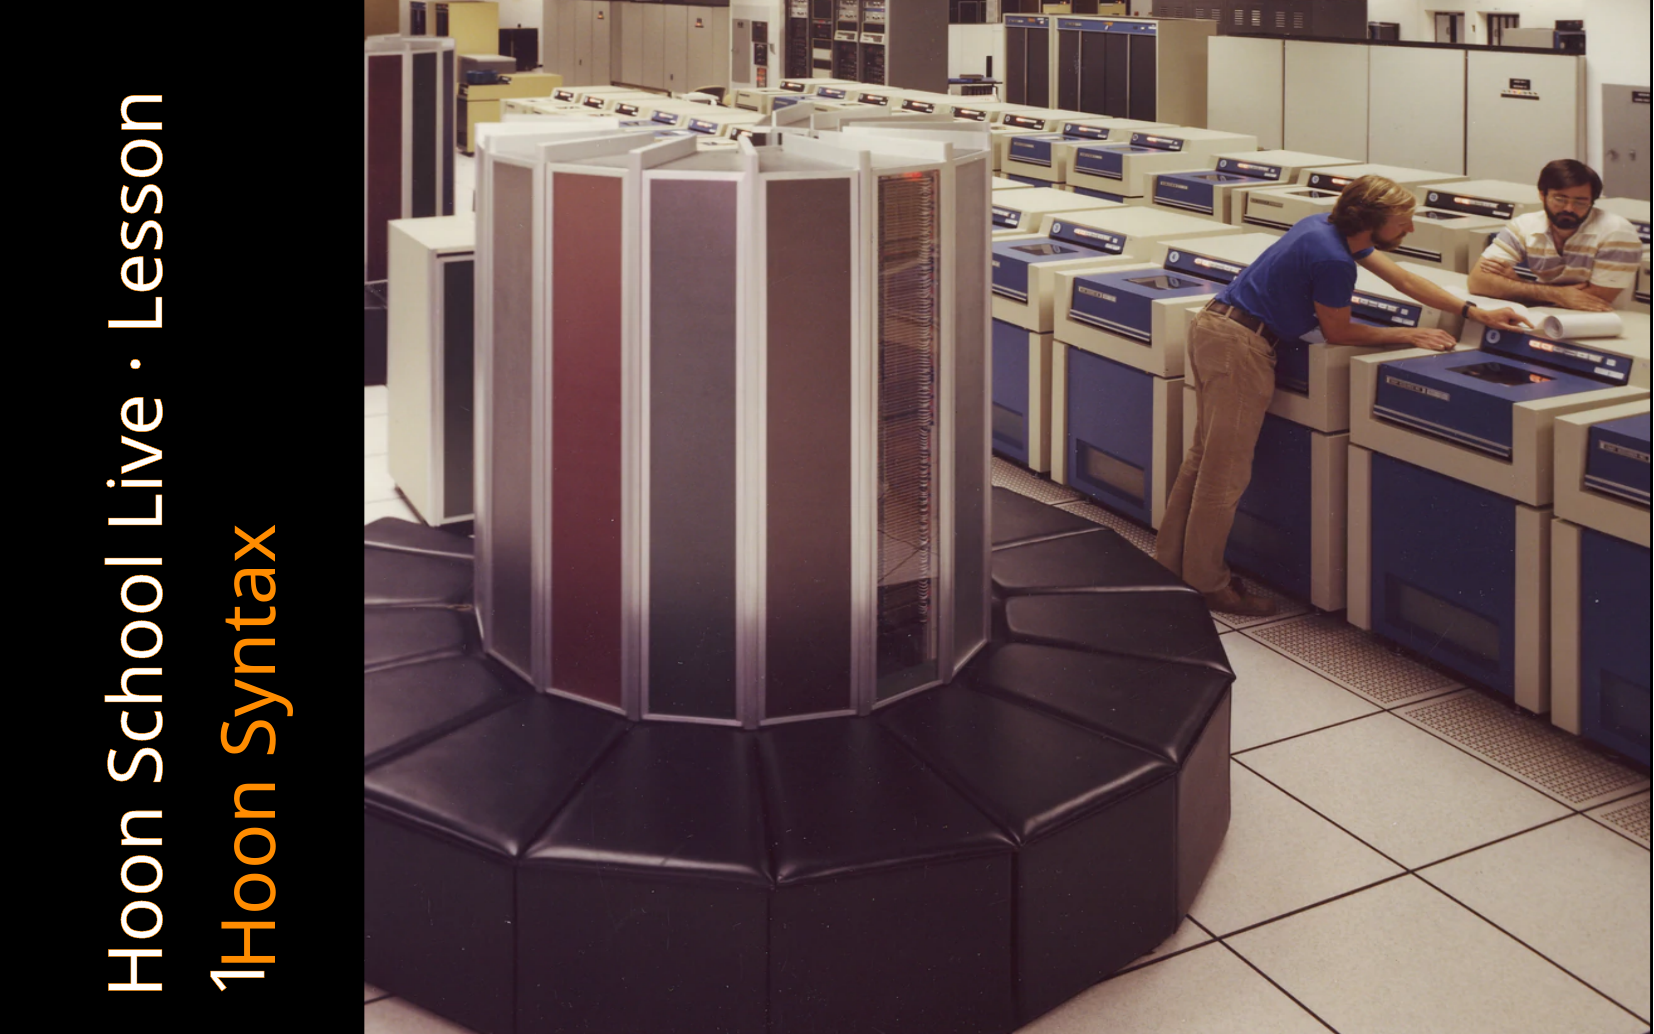

Hoon School Live · Lesson 1
Hoon Syntax